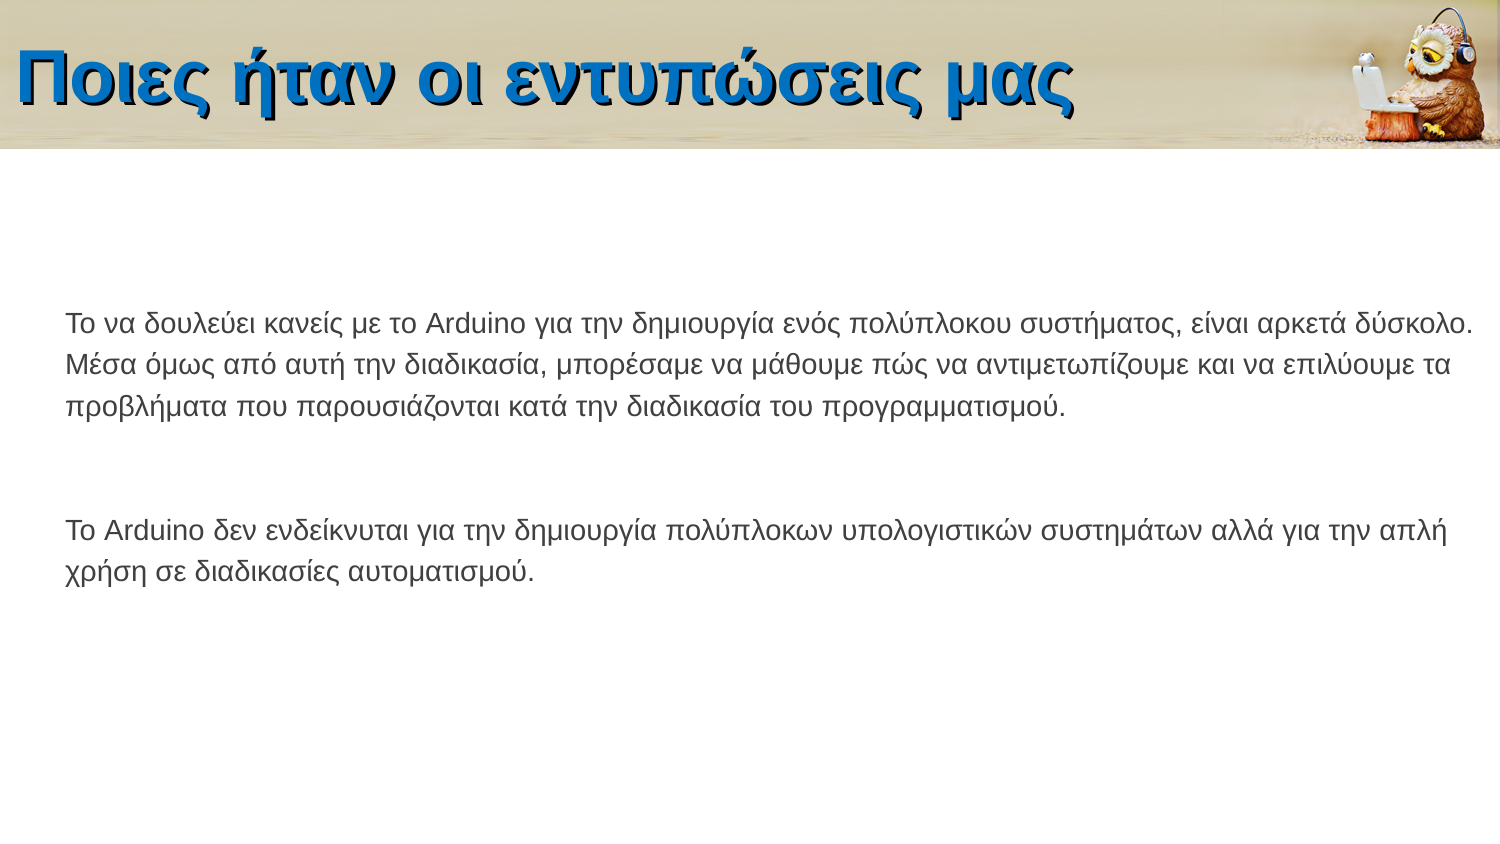

# Ποιες ήταν οι εντυπώσεις μας
Το να δουλεύει κανείς με το Arduino για την δημιουργία ενός πολύπλοκου συστήματος, είναι αρκετά δύσκολο.
Μέσα όμως από αυτή την διαδικασία, μπορέσαμε να μάθουμε πώς να αντιμετωπίζουμε και να επιλύουμε τα
προβλήματα που παρουσιάζονται κατά την διαδικασία του προγραμματισμού.
Το Arduino δεν ενδείκνυται για την δημιουργία πολύπλοκων υπολογιστικών συστημάτων αλλά για την απλή
χρήση σε διαδικασίες αυτοματισμού.